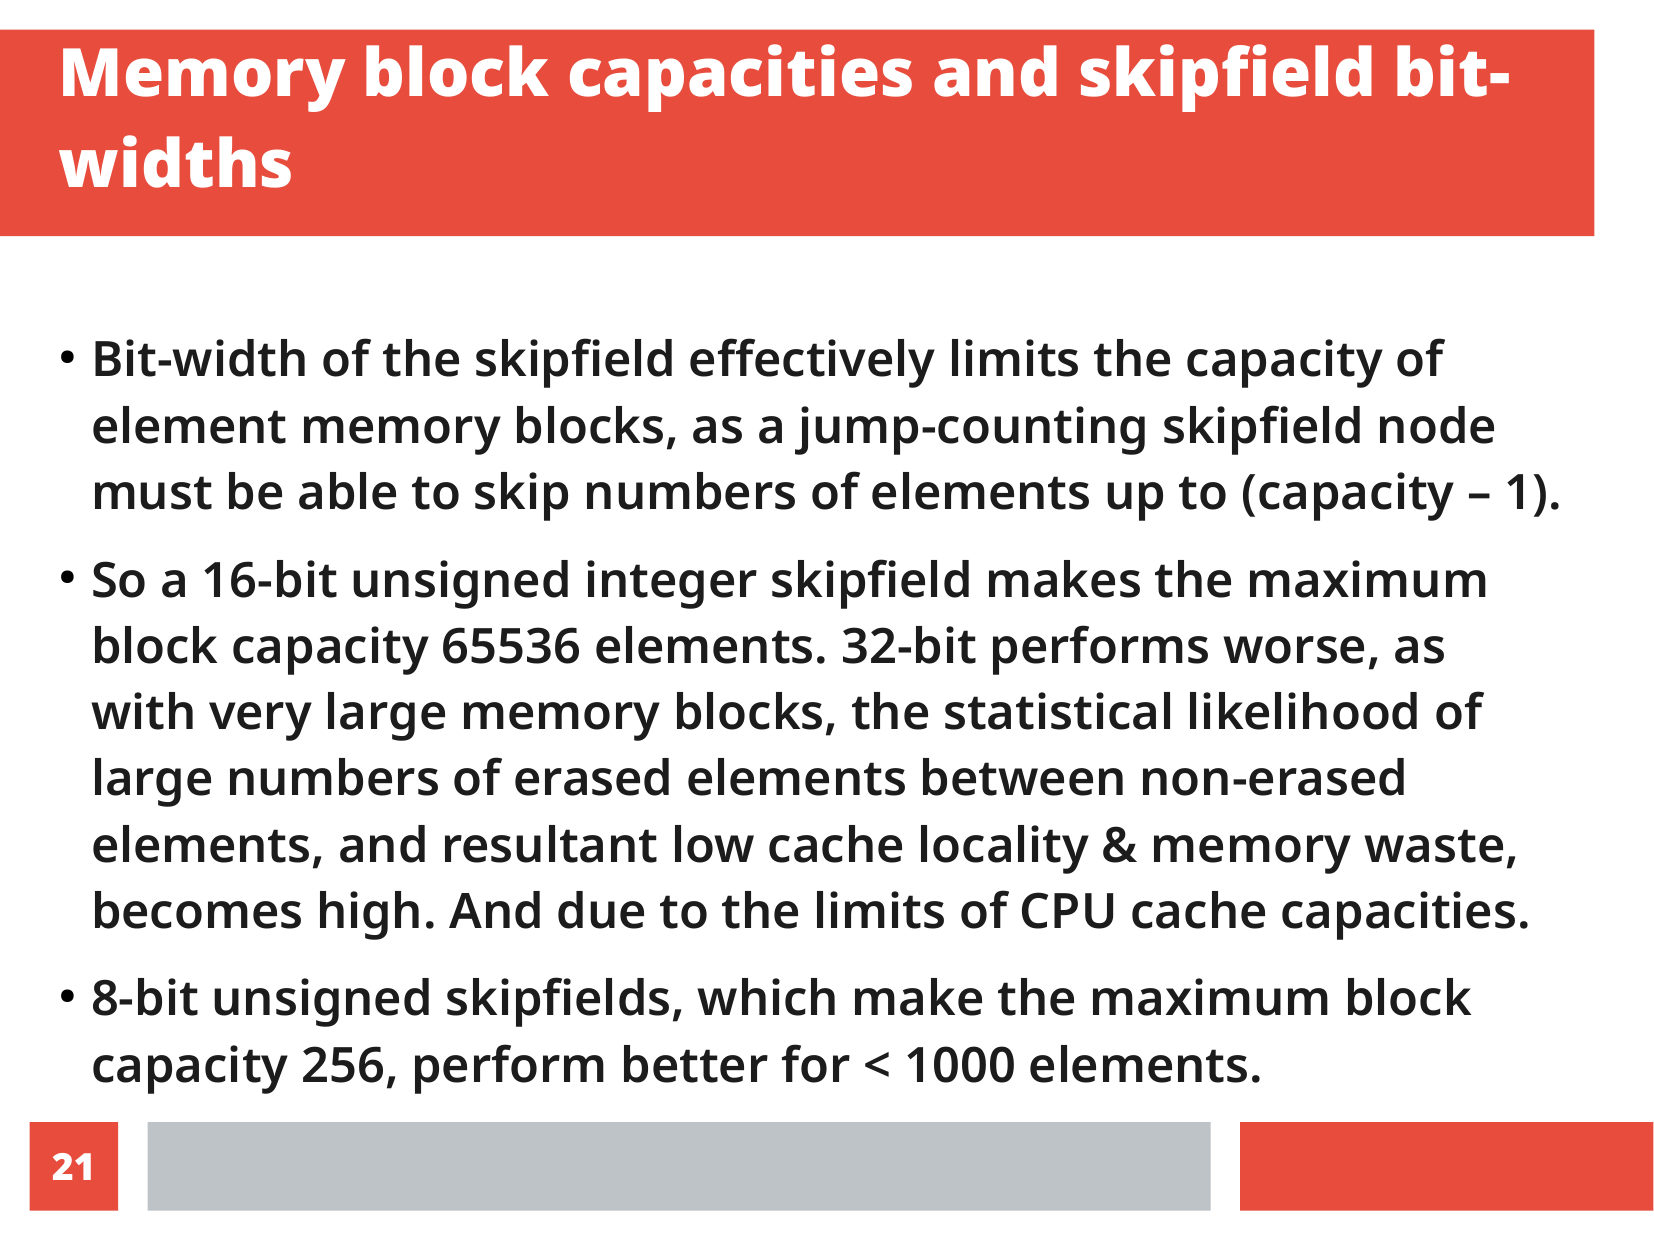

# Memory block capacities and skipfield bit-widths
Bit-width of the skipfield effectively limits the capacity of element memory blocks, as a jump-counting skipfield node must be able to skip numbers of elements up to (capacity – 1).
So a 16-bit unsigned integer skipfield makes the maximum block capacity 65536 elements. 32-bit performs worse, as with very large memory blocks, the statistical likelihood of large numbers of erased elements between non-erased elements, and resultant low cache locality & memory waste, becomes high. And due to the limits of CPU cache capacities.
8-bit unsigned skipfields, which make the maximum block capacity 256, perform better for < 1000 elements.
21